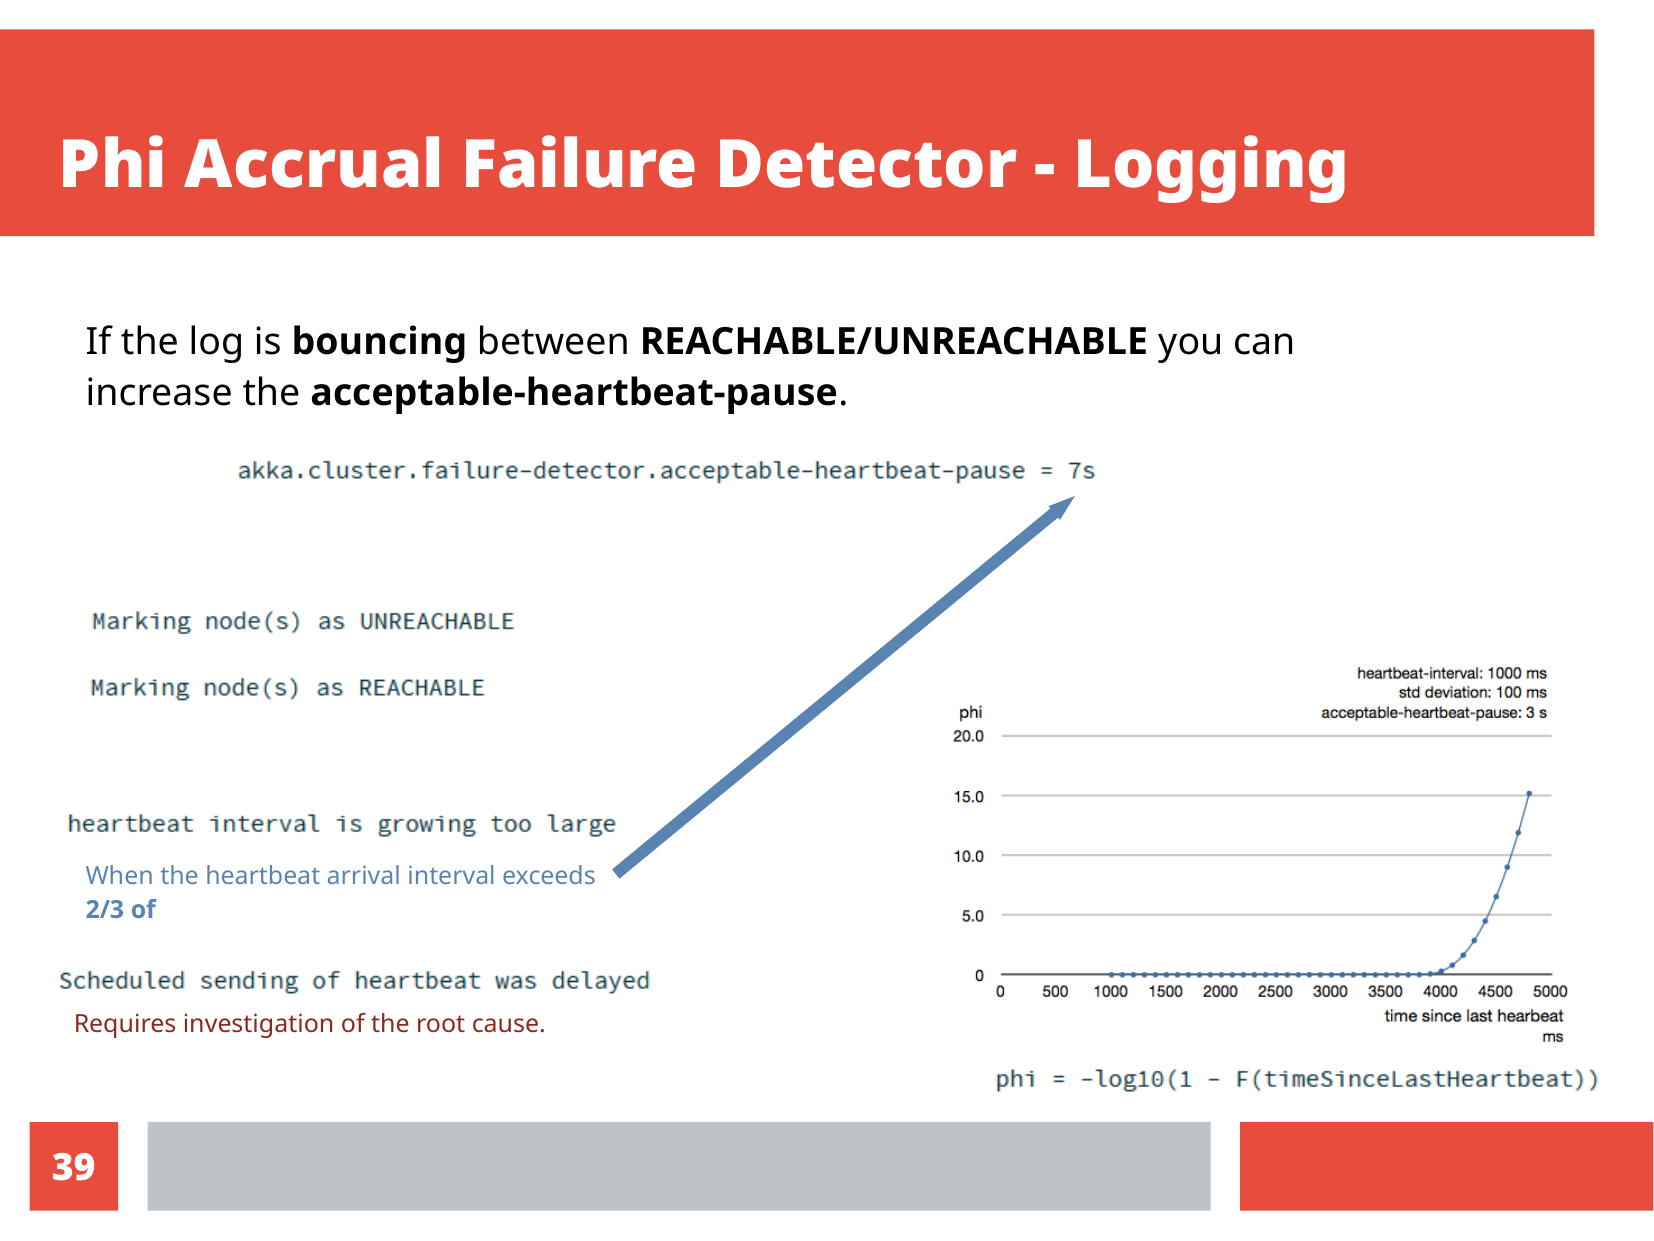

# Phi Accrual Failure Detector - Logging
If the log is bouncing between REACHABLE/UNREACHABLE you can
increase the acceptable-heartbeat-pause.
When the heartbeat arrival interval exceeds 2/3 of
Requires investigation of the root cause.
39